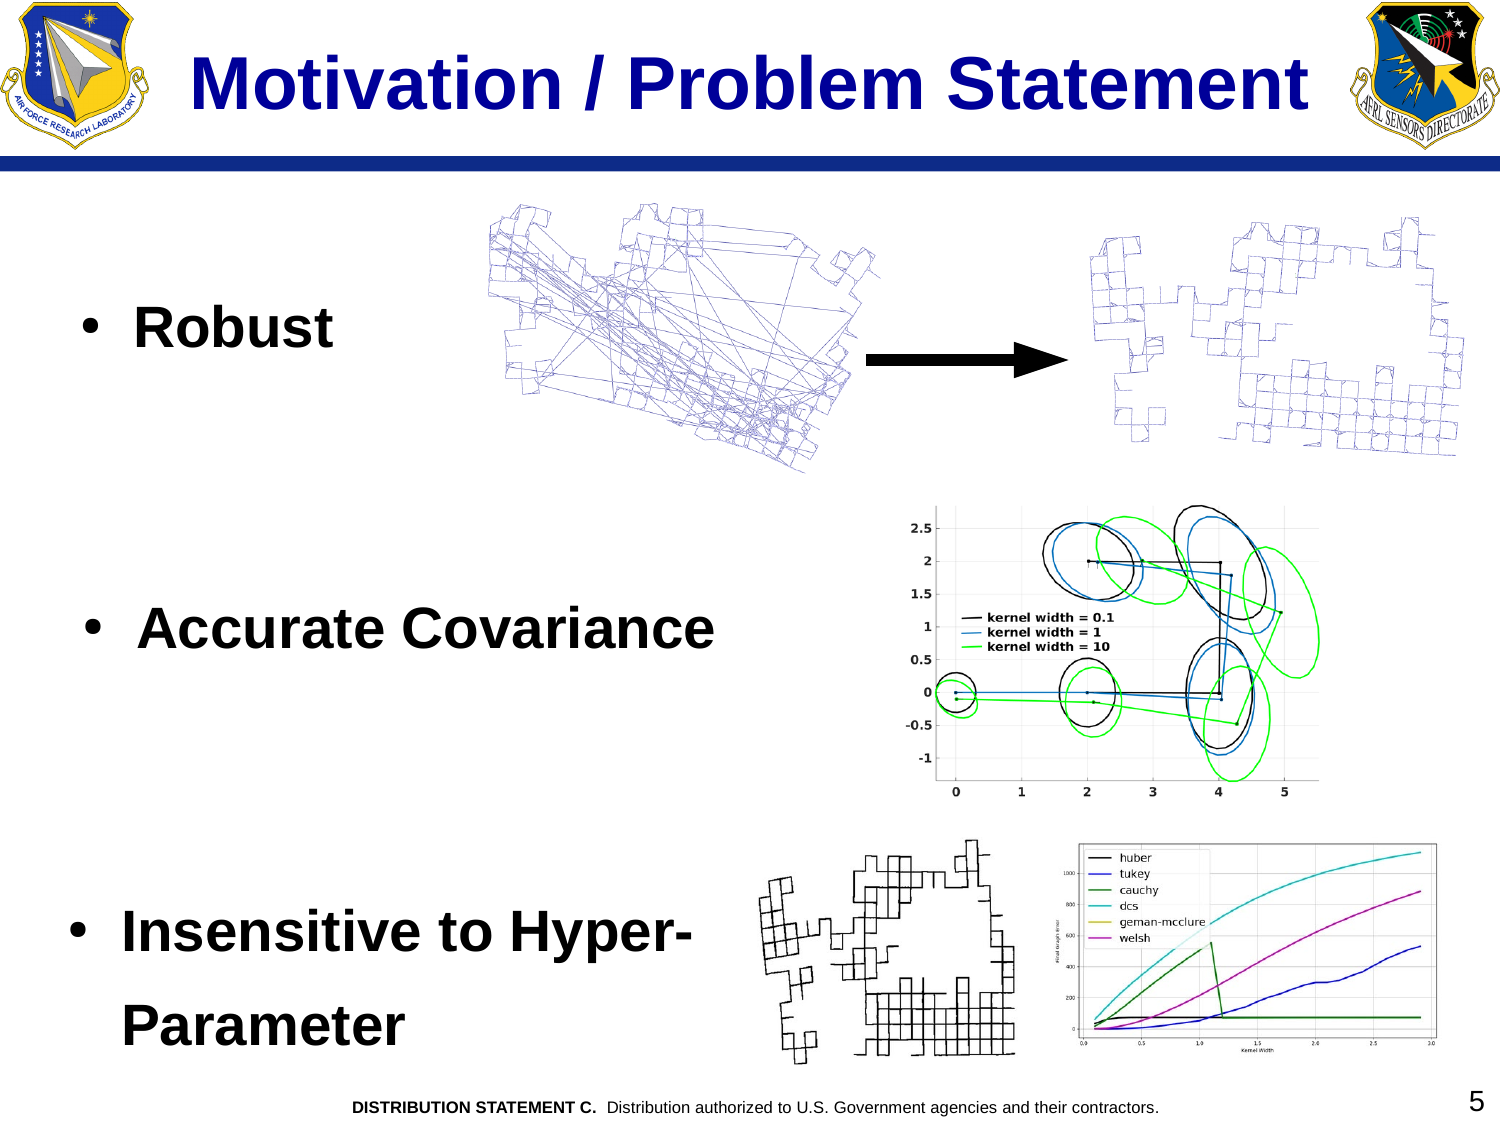

# Motivation / Problem Statement
Robust
Accurate Covariance
Insensitive to Hyper-
Parameter